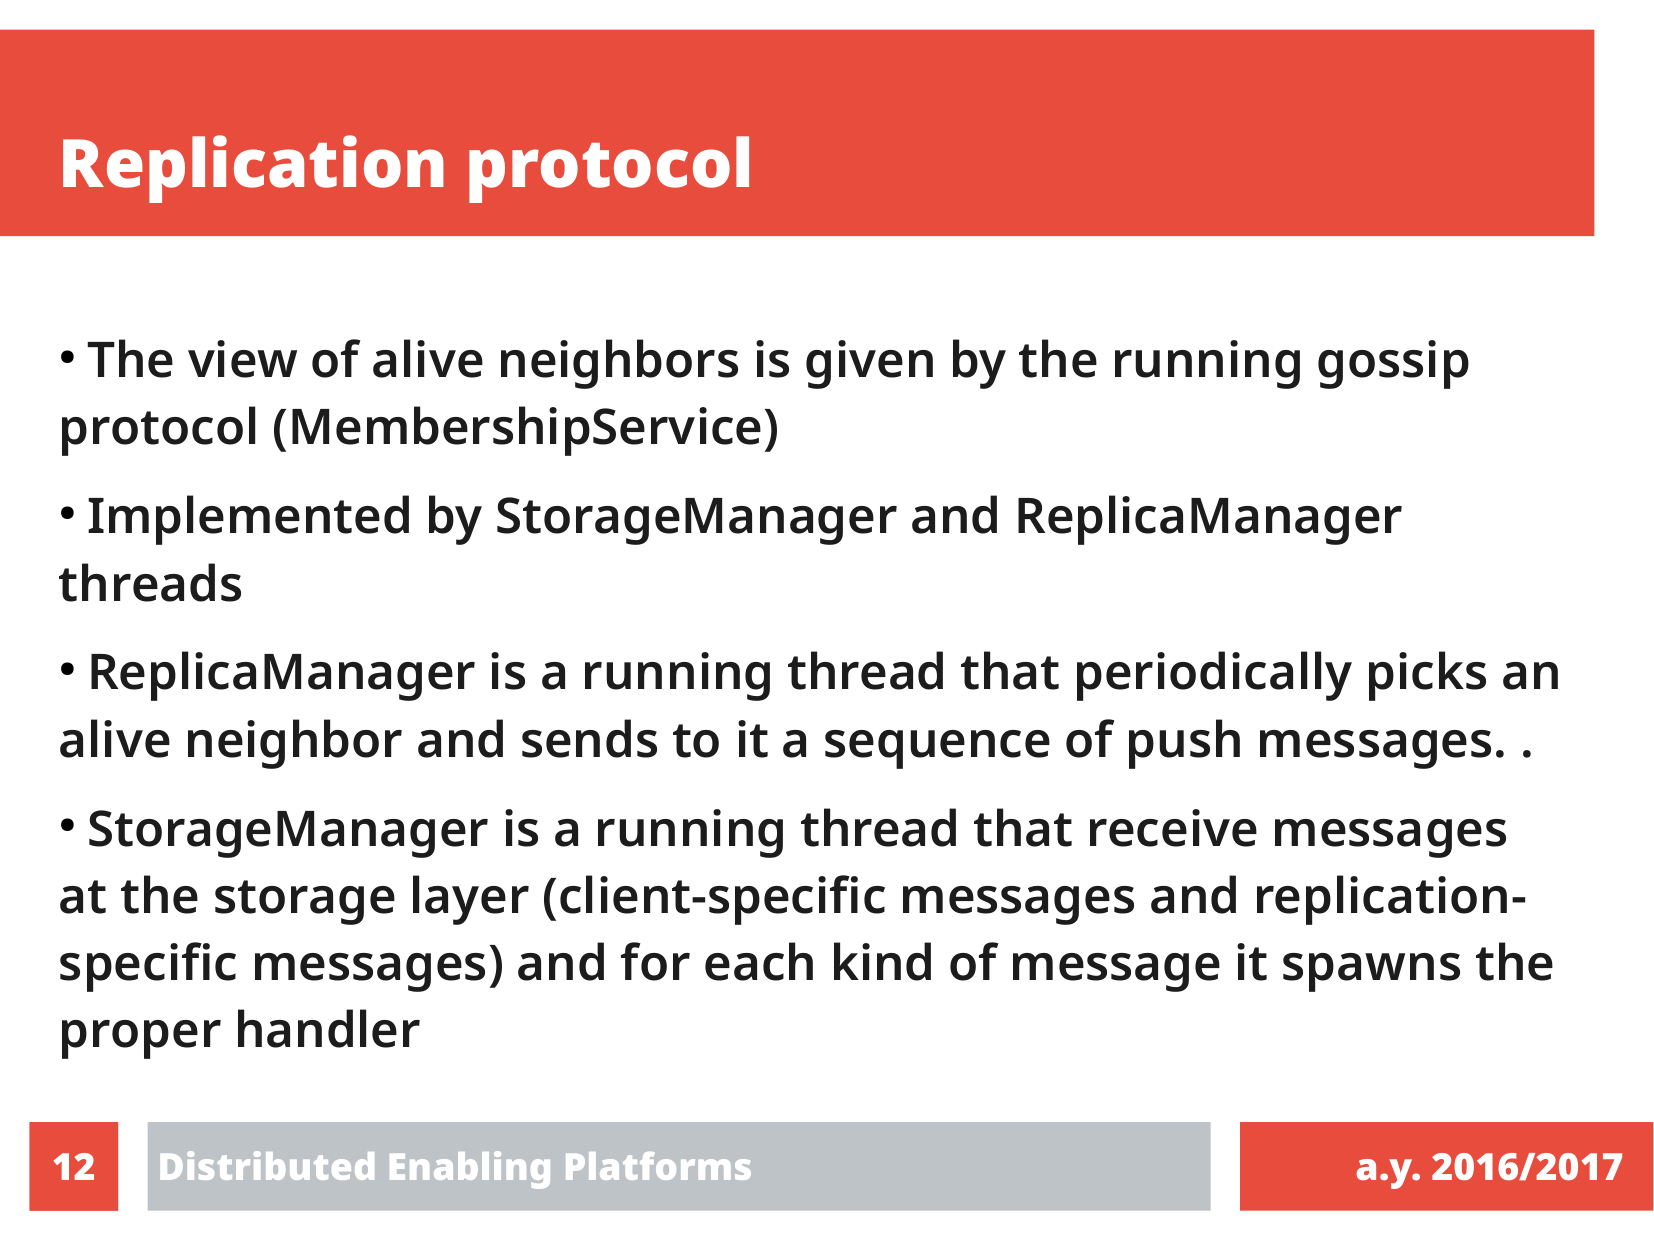

# Replication protocol
 The view of alive neighbors is given by the running gossip protocol (MembershipService)
 Implemented by StorageManager and ReplicaManager threads
 ReplicaManager is a running thread that periodically picks an alive neighbor and sends to it a sequence of push messages. .
 StorageManager is a running thread that receive messages at the storage layer (client-specific messages and replication-specific messages) and for each kind of message it spawns the proper handler
12
Distributed Enabling Platforms
a.y. 2016/2017